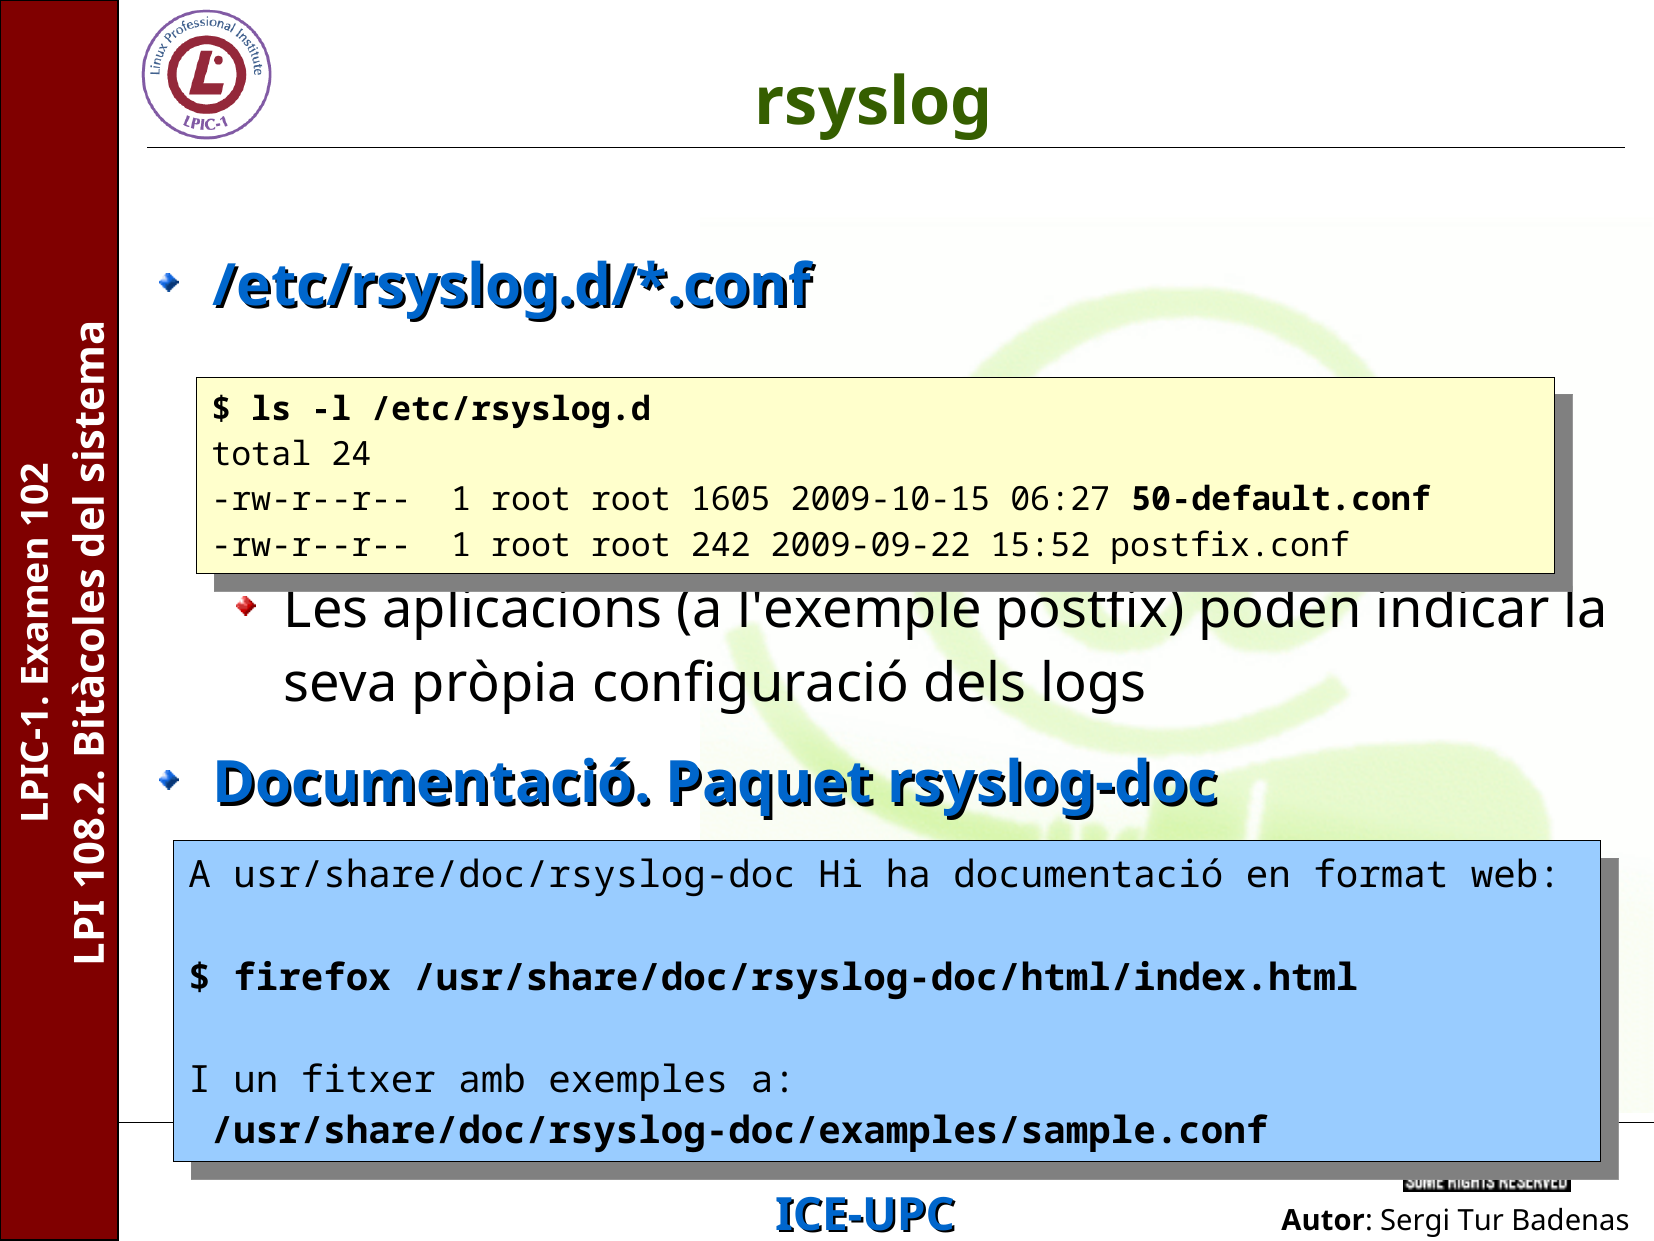

# rsyslog
/etc/rsyslog.d/*.conf
Les aplicacions (a l'exemple postfix) poden indicar la seva pròpia configuració dels logs
Documentació. Paquet rsyslog-doc
$ ls -l /etc/rsyslog.d
total 24
-rw-r--r-- 1 root root 1605 2009-10-15 06:27 50-default.conf
-rw-r--r-- 1 root root 242 2009-09-22 15:52 postfix.conf
A usr/share/doc/rsyslog-doc Hi ha documentació en format web:
$ firefox /usr/share/doc/rsyslog-doc/html/index.html
I un fitxer amb exemples a:
 /usr/share/doc/rsyslog-doc/examples/sample.conf